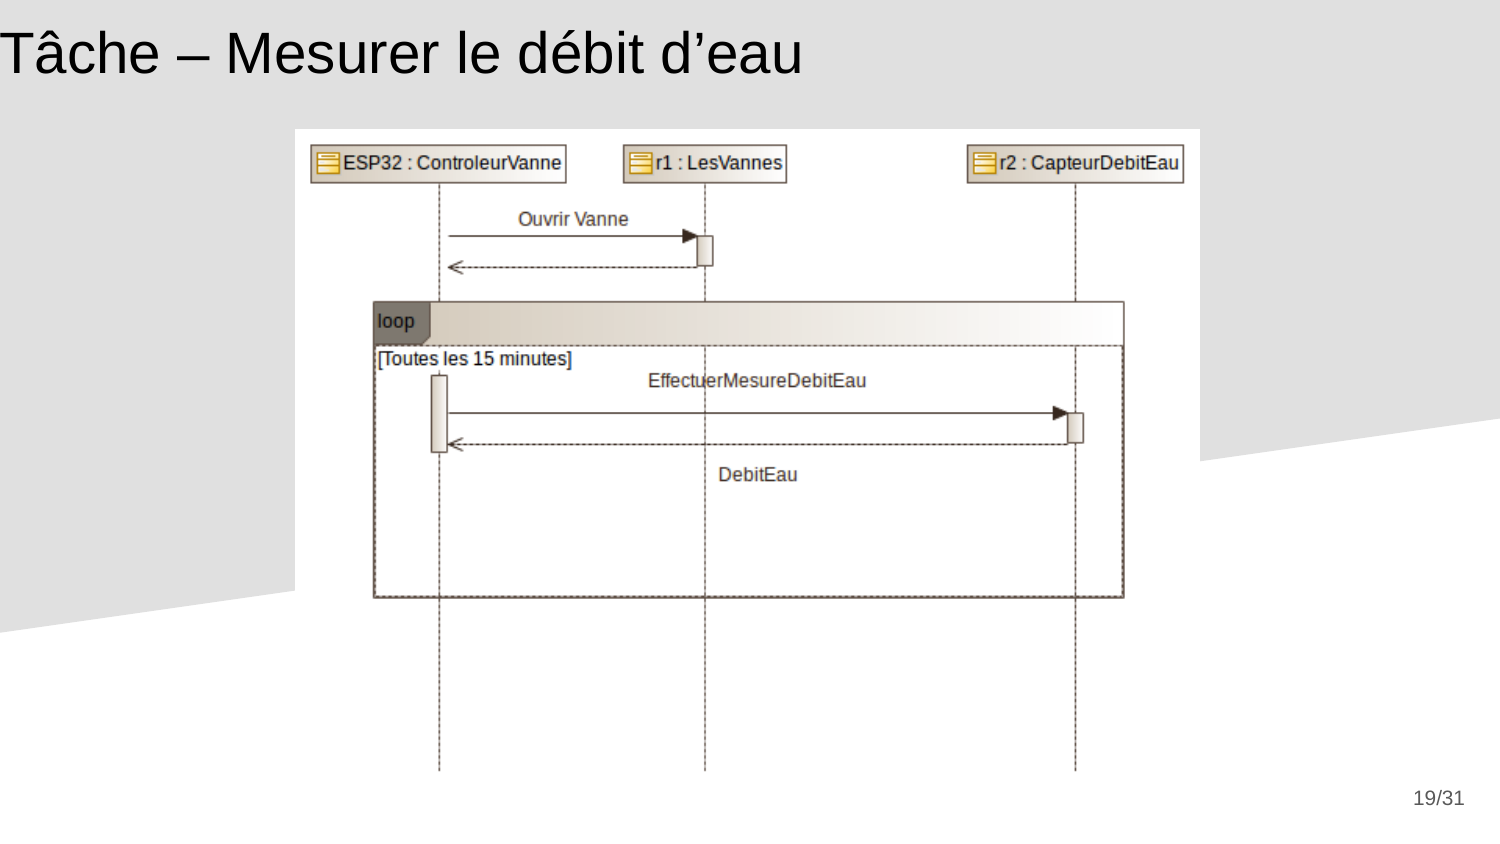

# Tâche – Mesurer le débit d’eau